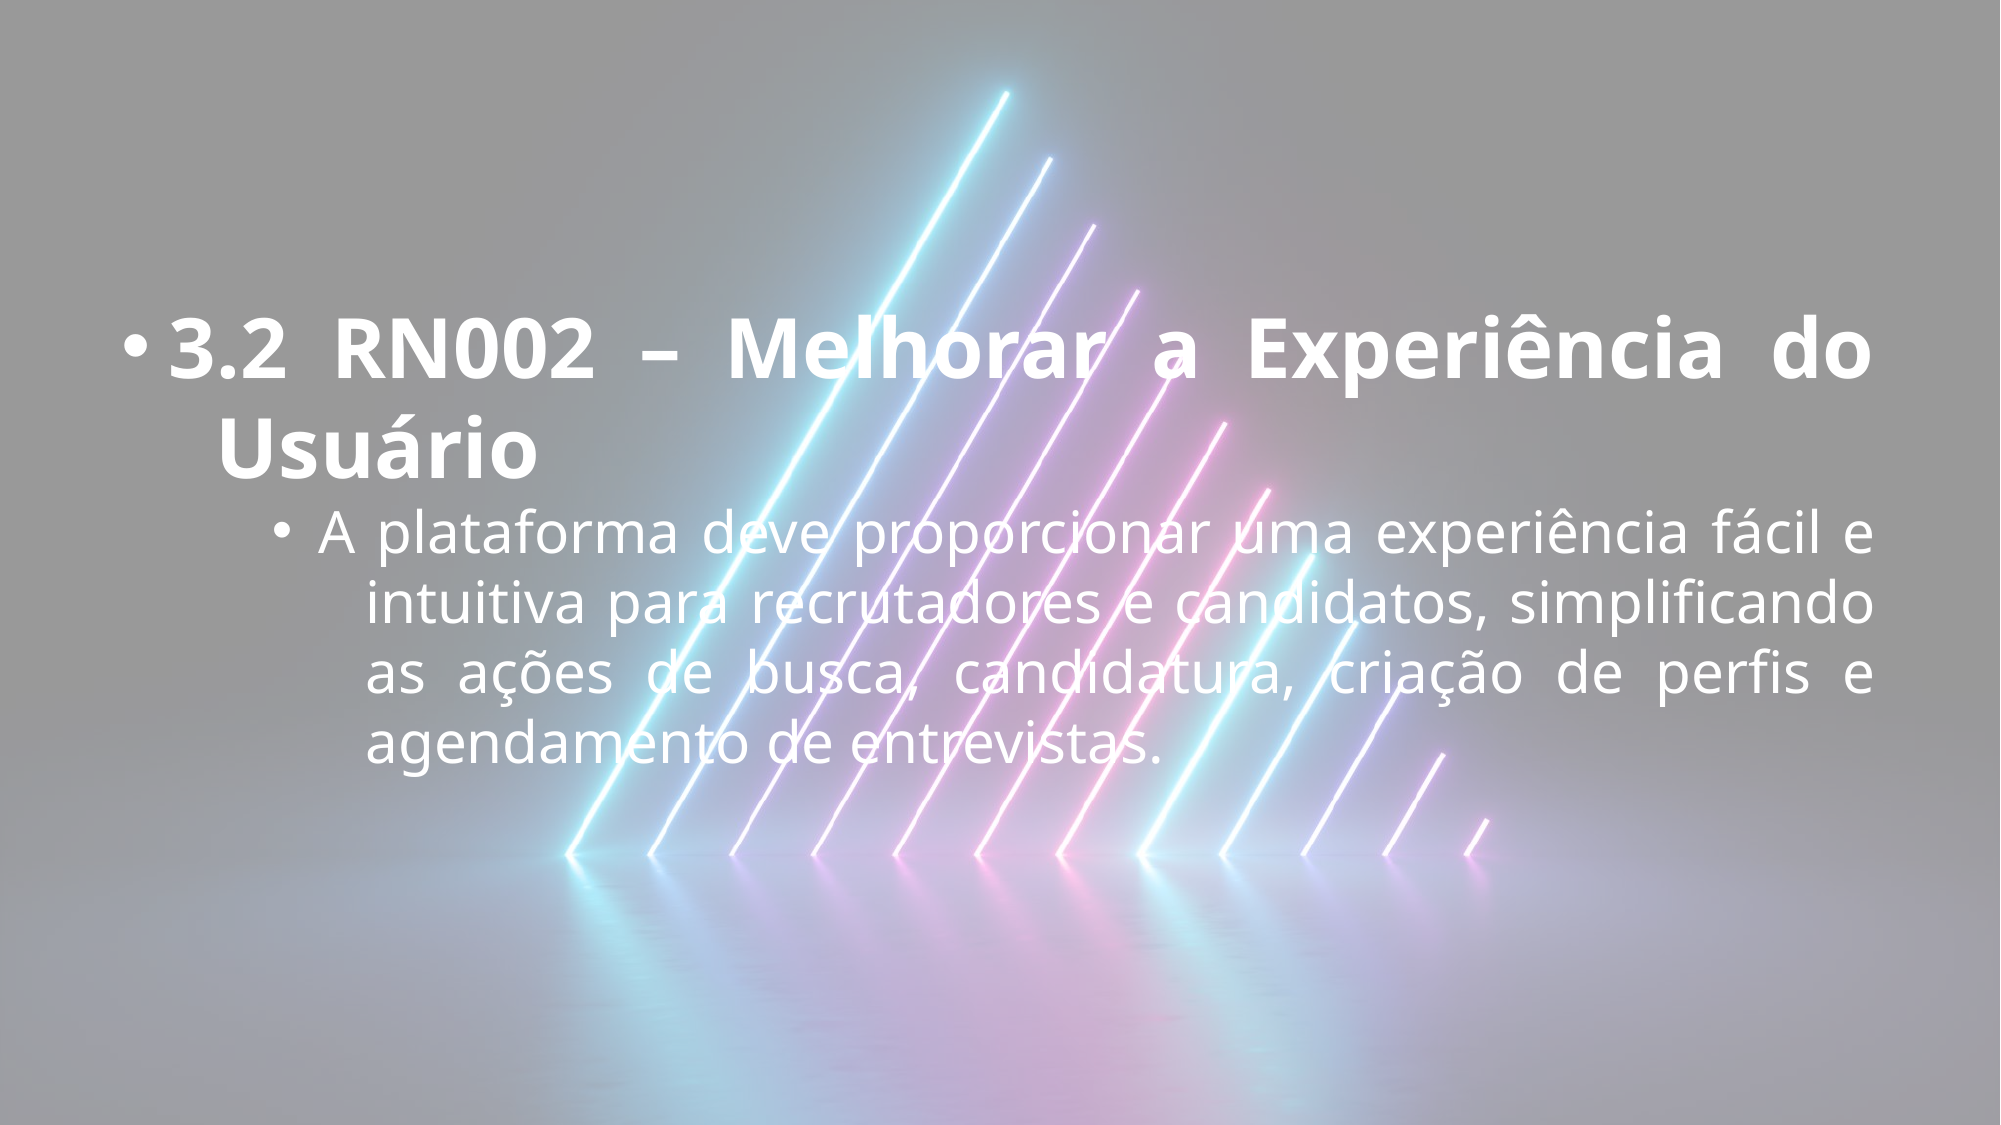

3.2 RN002 – Melhorar a Experiência do Usuário
A plataforma deve proporcionar uma experiência fácil e intuitiva para recrutadores e candidatos, simplificando as ações de busca, candidatura, criação de perfis e agendamento de entrevistas.